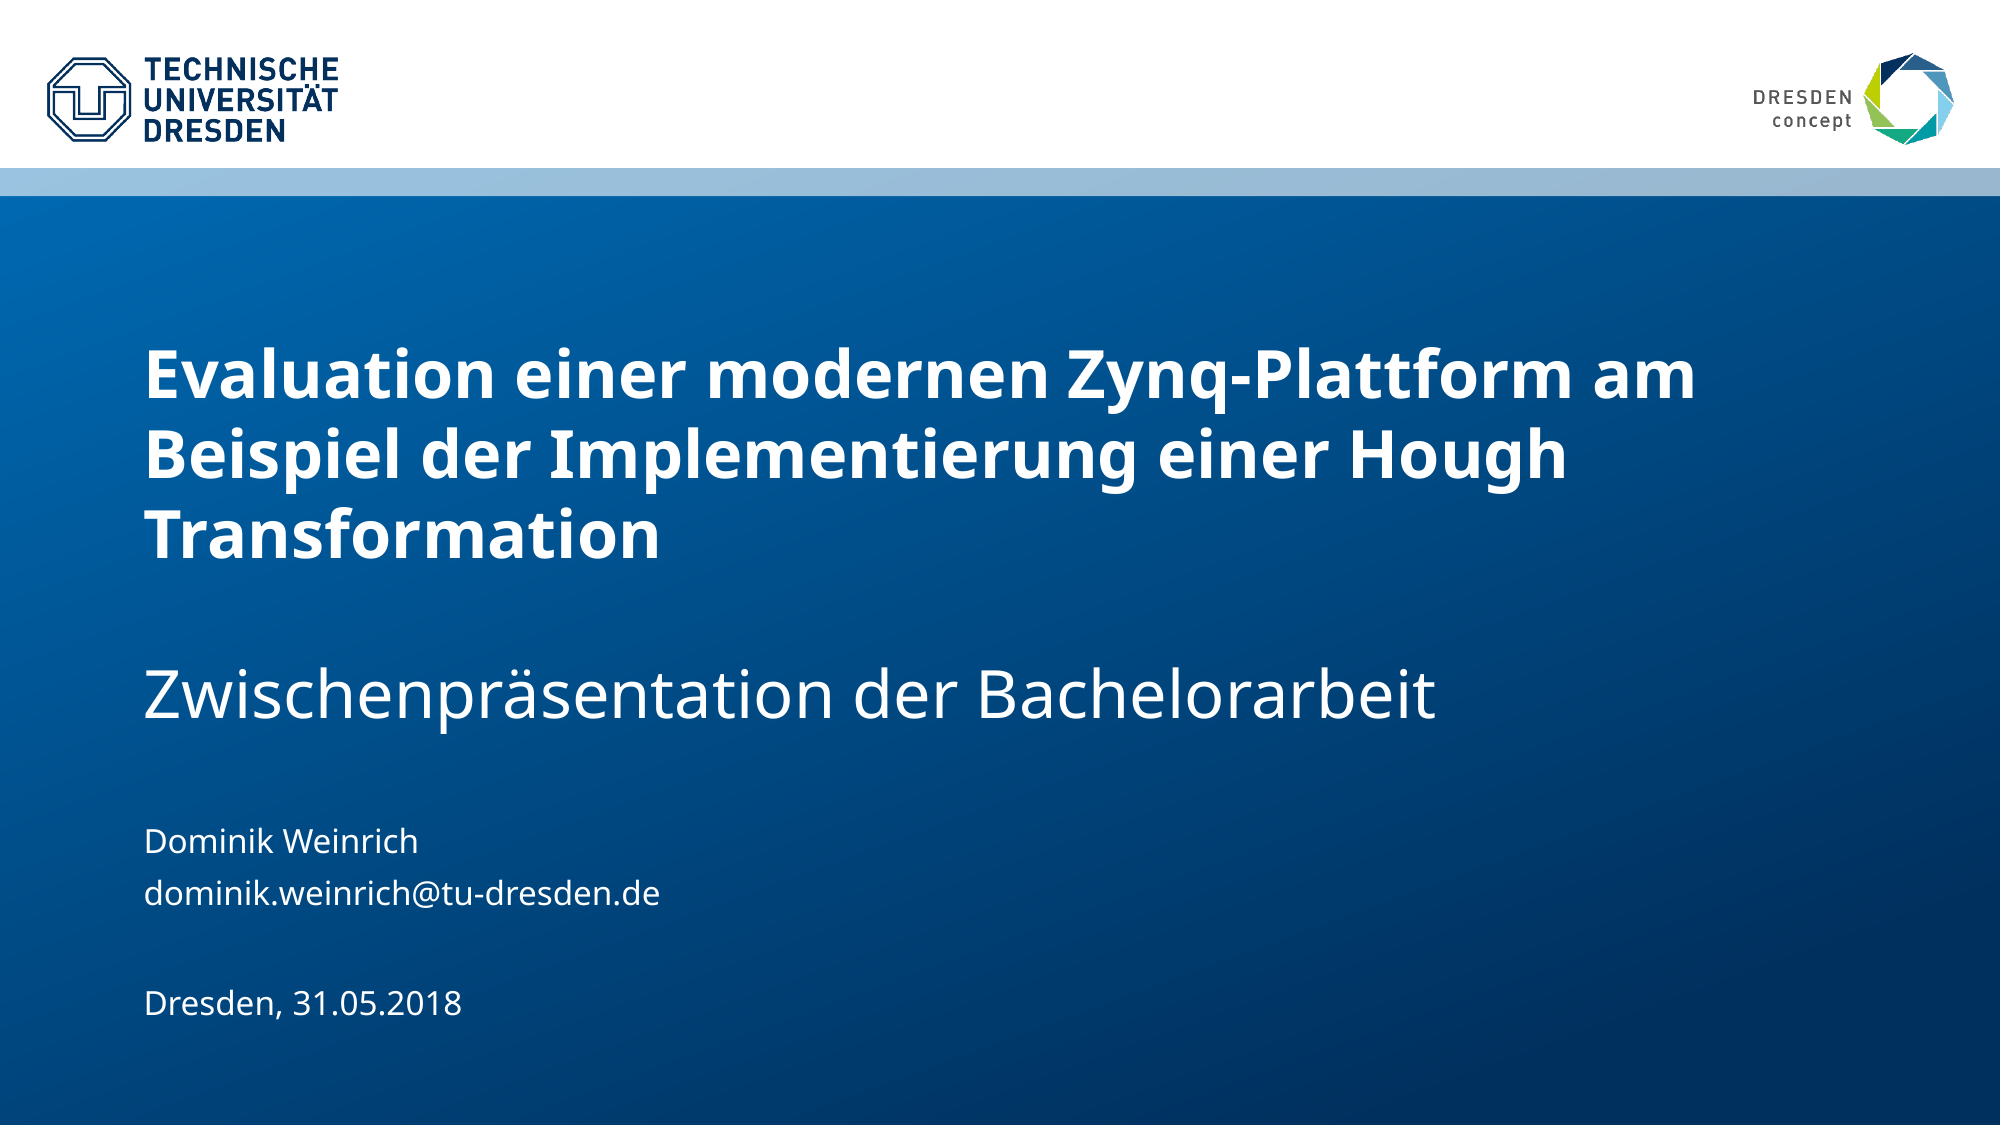

Evaluation einer modernen Zynq-Plattform am Beispiel der Implementierung einer Hough Transformation
Zwischenpräsentation der Bachelorarbeit
# Dominik Weinrich
dominik.weinrich@tu-dresden.de
Dresden, 31.05.2018